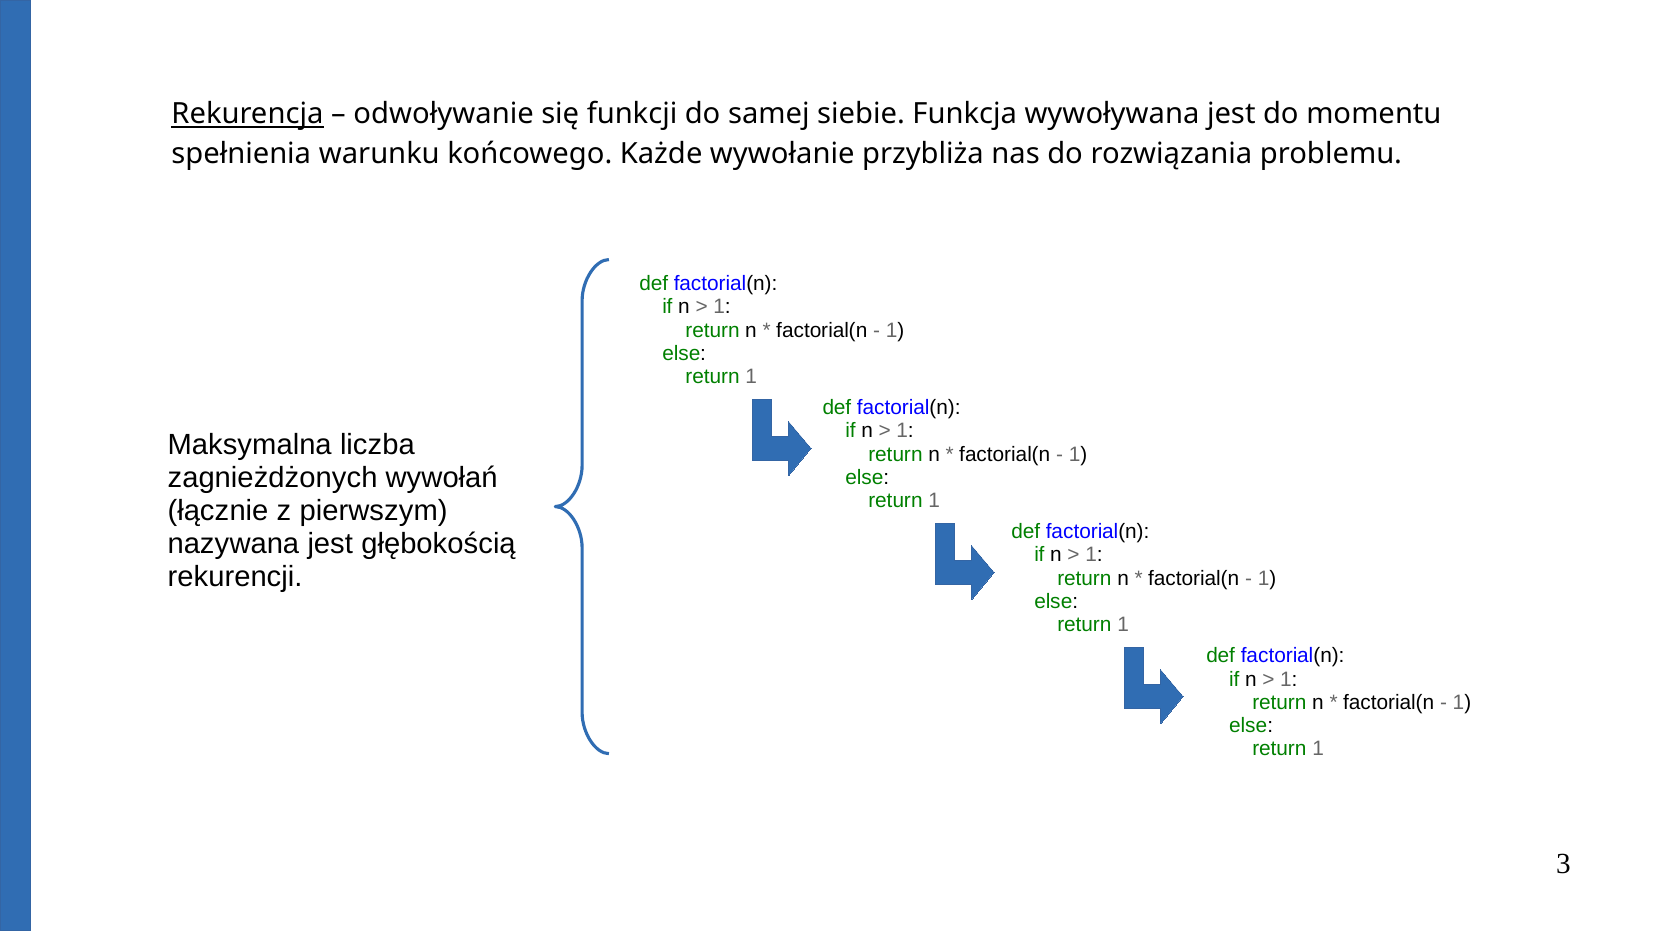

Rekurencja – odwoływanie się funkcji do samej siebie. Funkcja wywoływana jest do momentu spełnienia warunku końcowego. Każde wywołanie przybliża nas do rozwiązania problemu.
def factorial(n):
 if n > 1:
 return n * factorial(n - 1)
 else:
 return 1
def factorial(n):
 if n > 1:
 return n * factorial(n - 1)
 else:
 return 1
Maksymalna liczba zagnieżdżonych wywołań (łącznie z pierwszym) nazywana jest głębokością rekurencji.
def factorial(n):
 if n > 1:
 return n * factorial(n - 1)
 else:
 return 1
def factorial(n):
 if n > 1:
 return n * factorial(n - 1)
 else:
 return 1
3